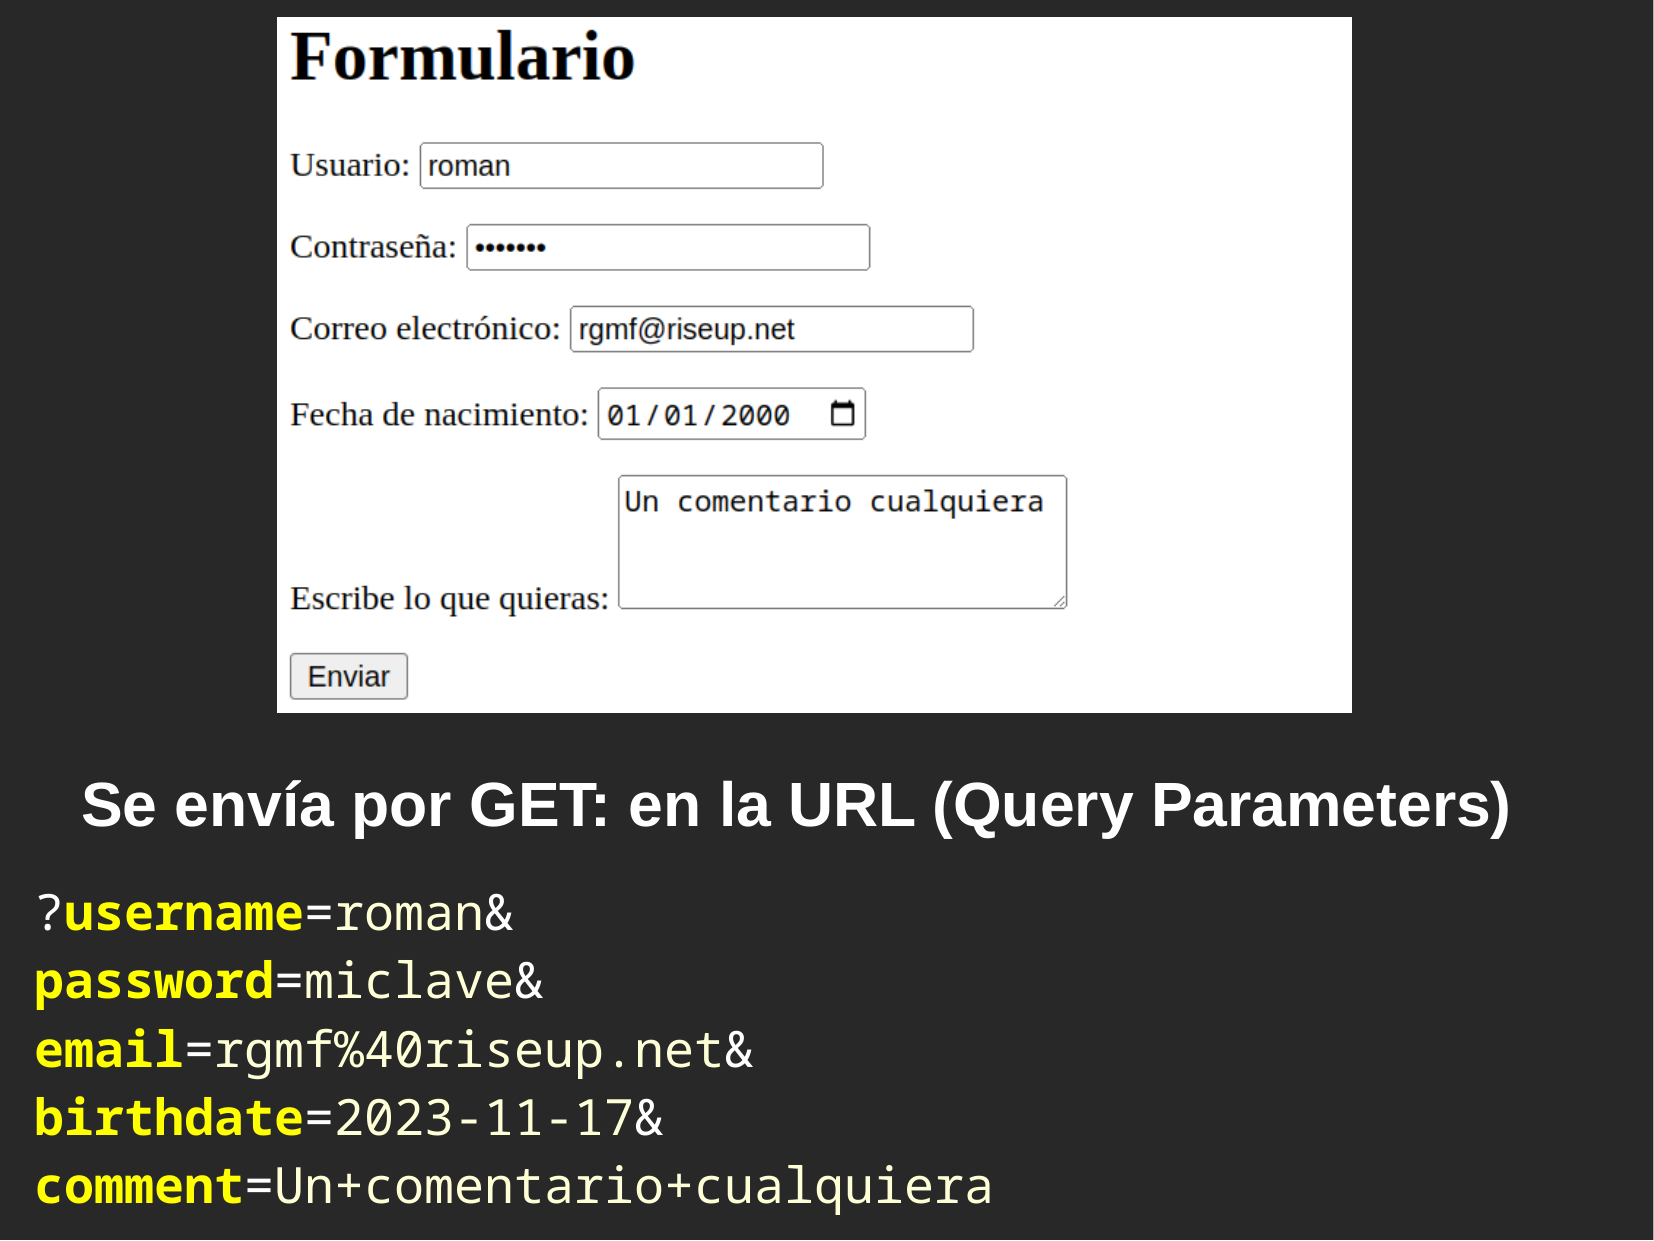

Se envía por GET: en la URL (Query Parameters)
?username=roman&
password=miclave&
email=rgmf%40riseup.net&
birthdate=2023-11-17&
comment=Un+comentario+cualquiera